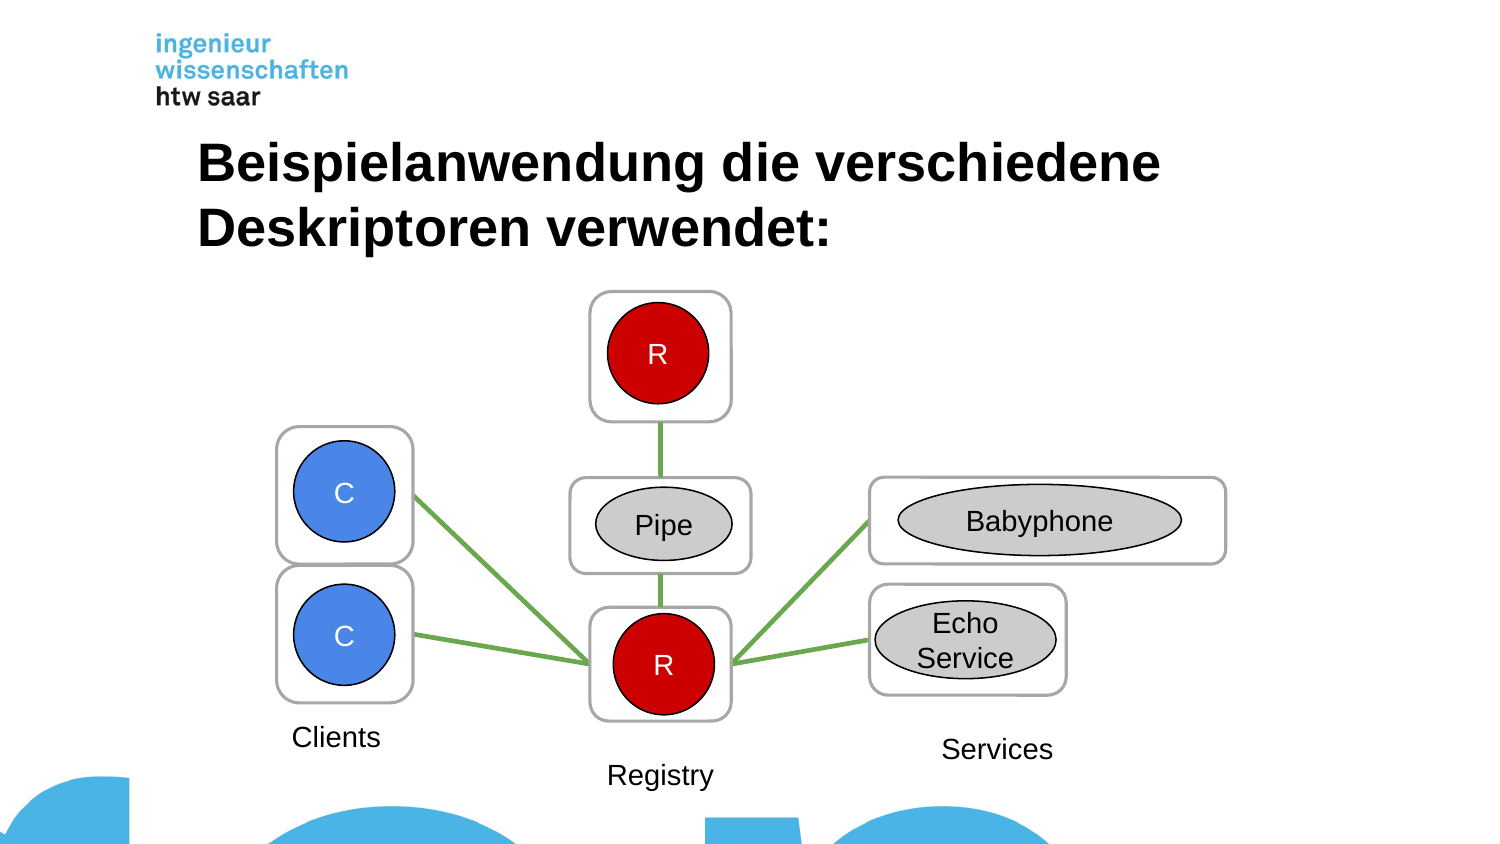

# Beispielanwendung die verschiedene Deskriptoren verwendet:
R
C
Babyphone
Pipe
C
Echo Service
R
Clients
Services
Registry